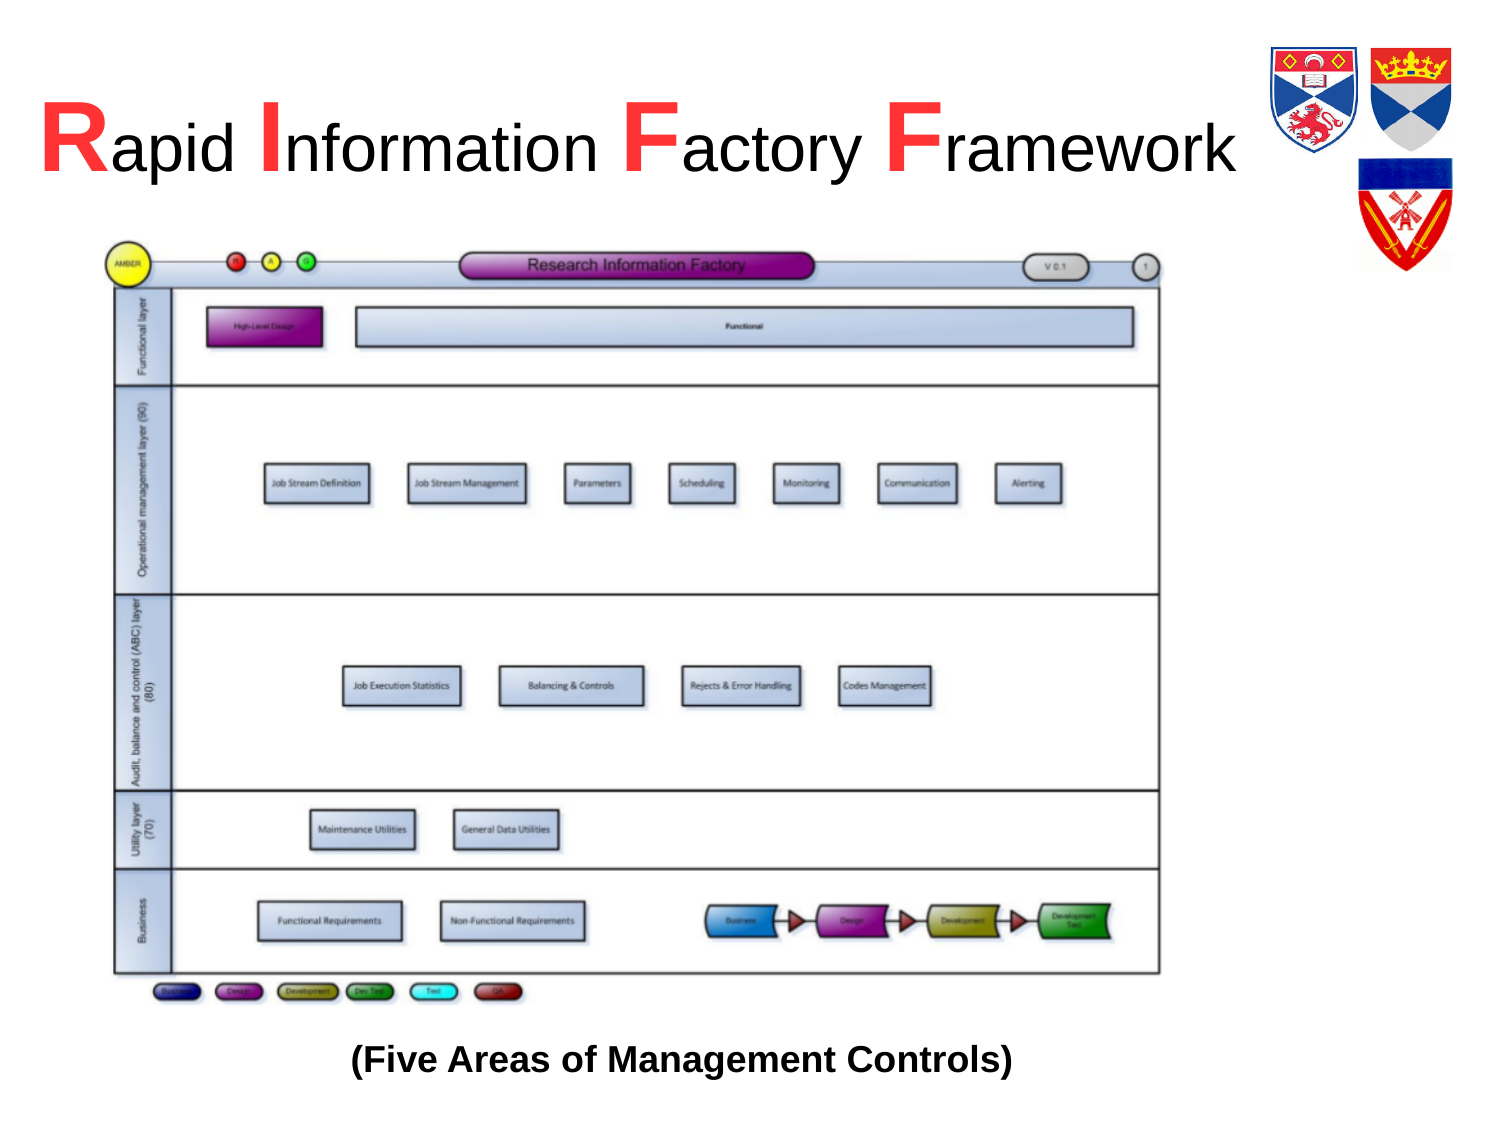

Rapid Information Factory Framework
(Five Areas of Management Controls)